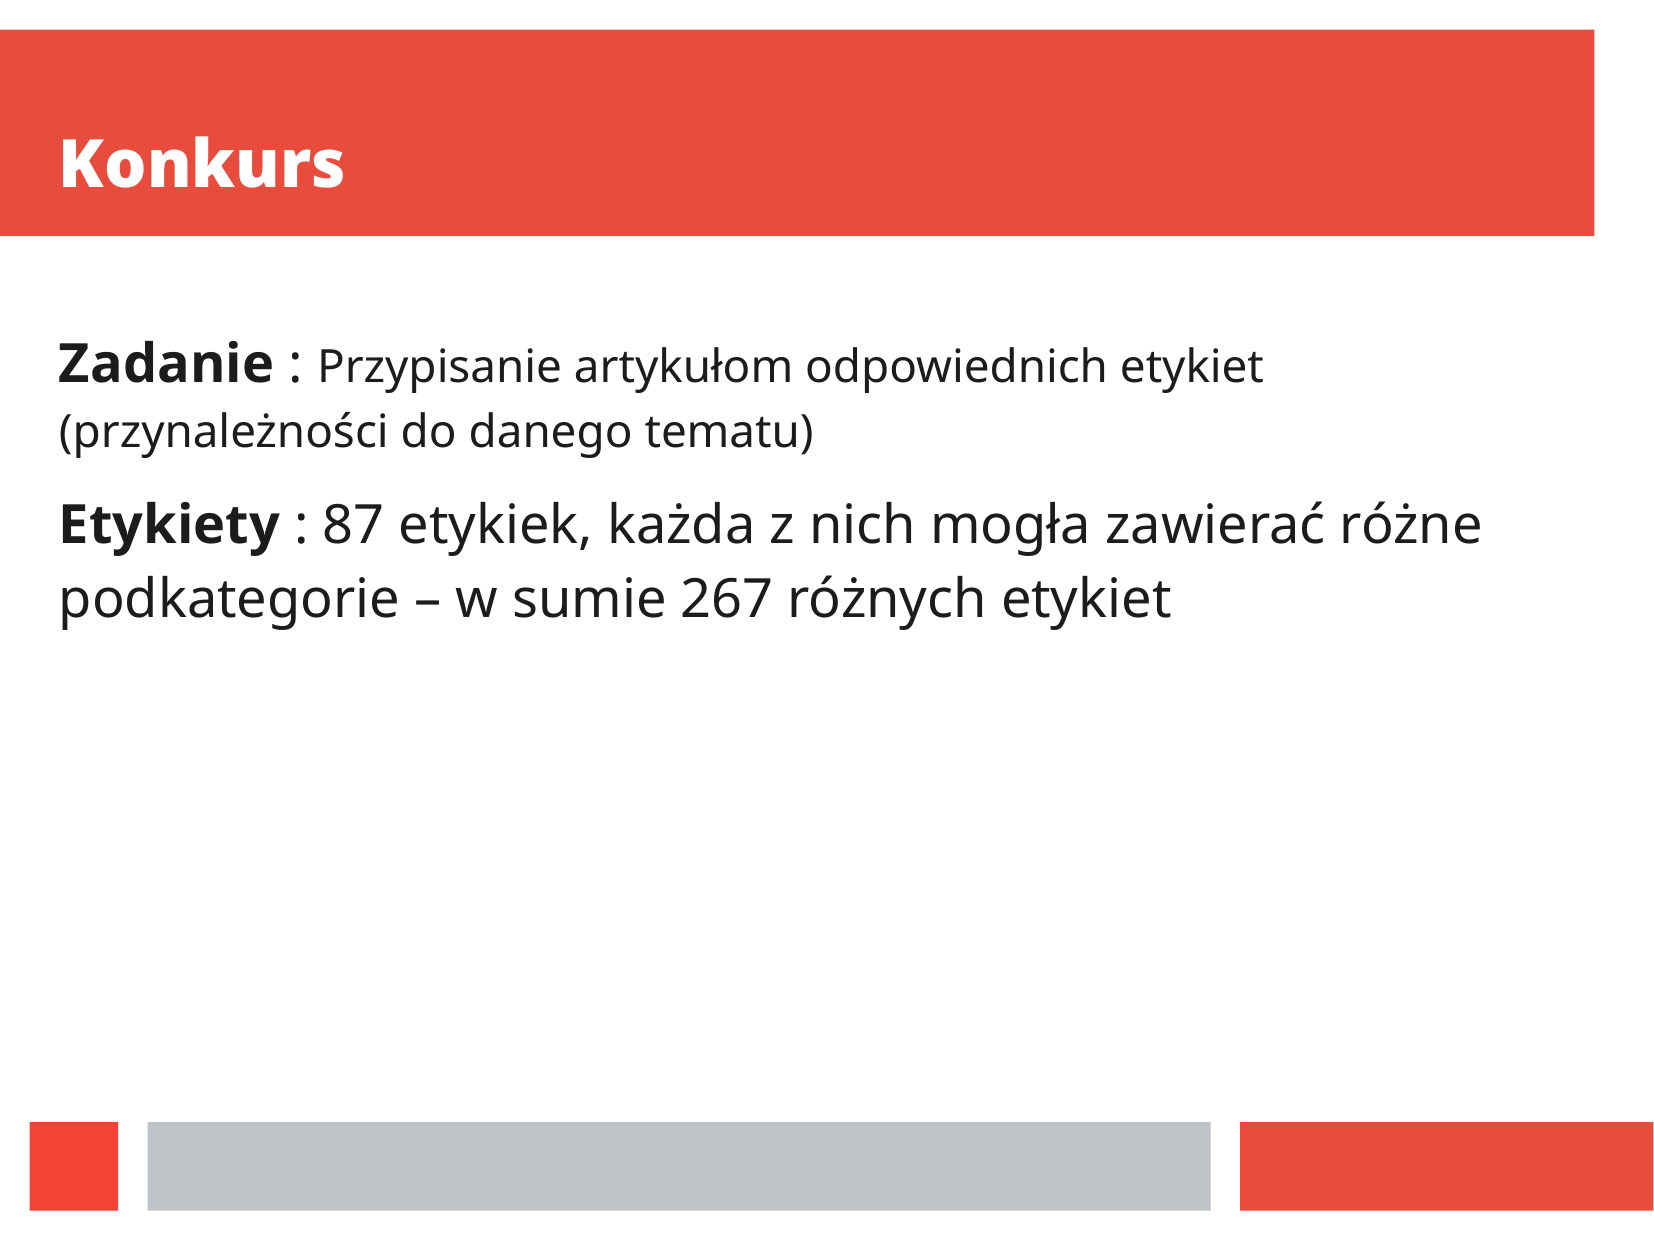

# Konkurs
Zadanie : Przypisanie artykułom odpowiednich etykiet (przynależności do danego tematu)
Etykiety : 87 etykiek, każda z nich mogła zawierać różne podkategorie – w sumie 267 różnych etykiet